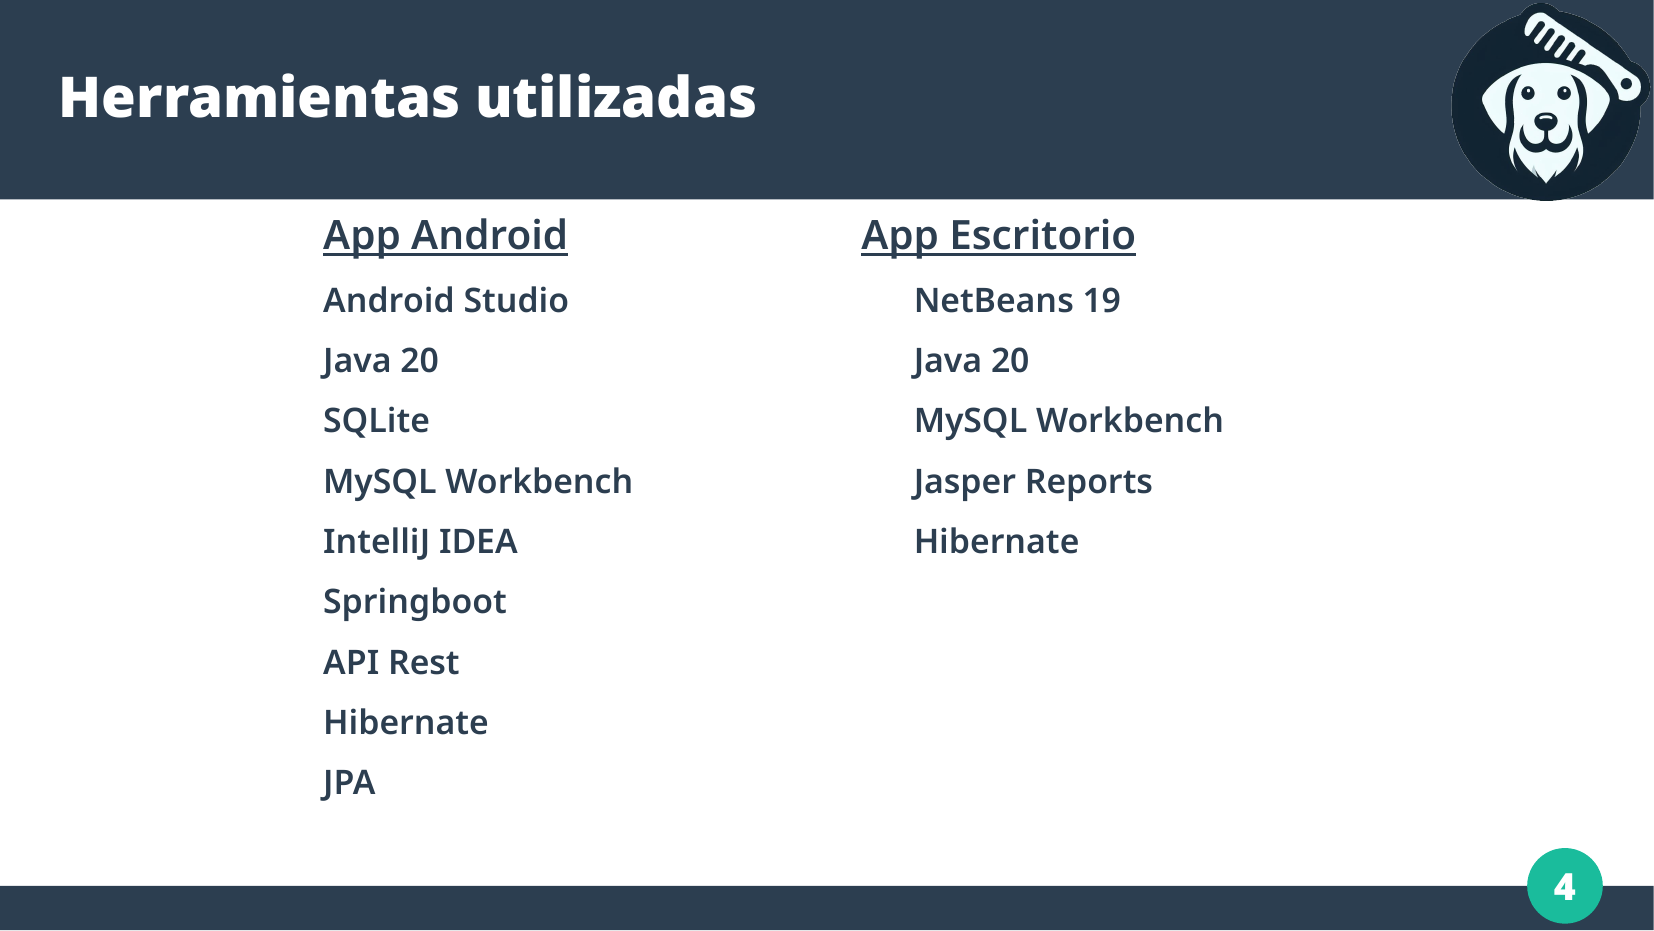

# Herramientas utilizadas
App Android 	 	App Escritorio
Android Studio 								 NetBeans 19
Java 20 	 Java 20
SQLite 	 MySQL Workbench
MySQL Workbench 	 Jasper Reports
IntelliJ IDEA 	 Hibernate
Springboot
API Rest
Hibernate
JPA